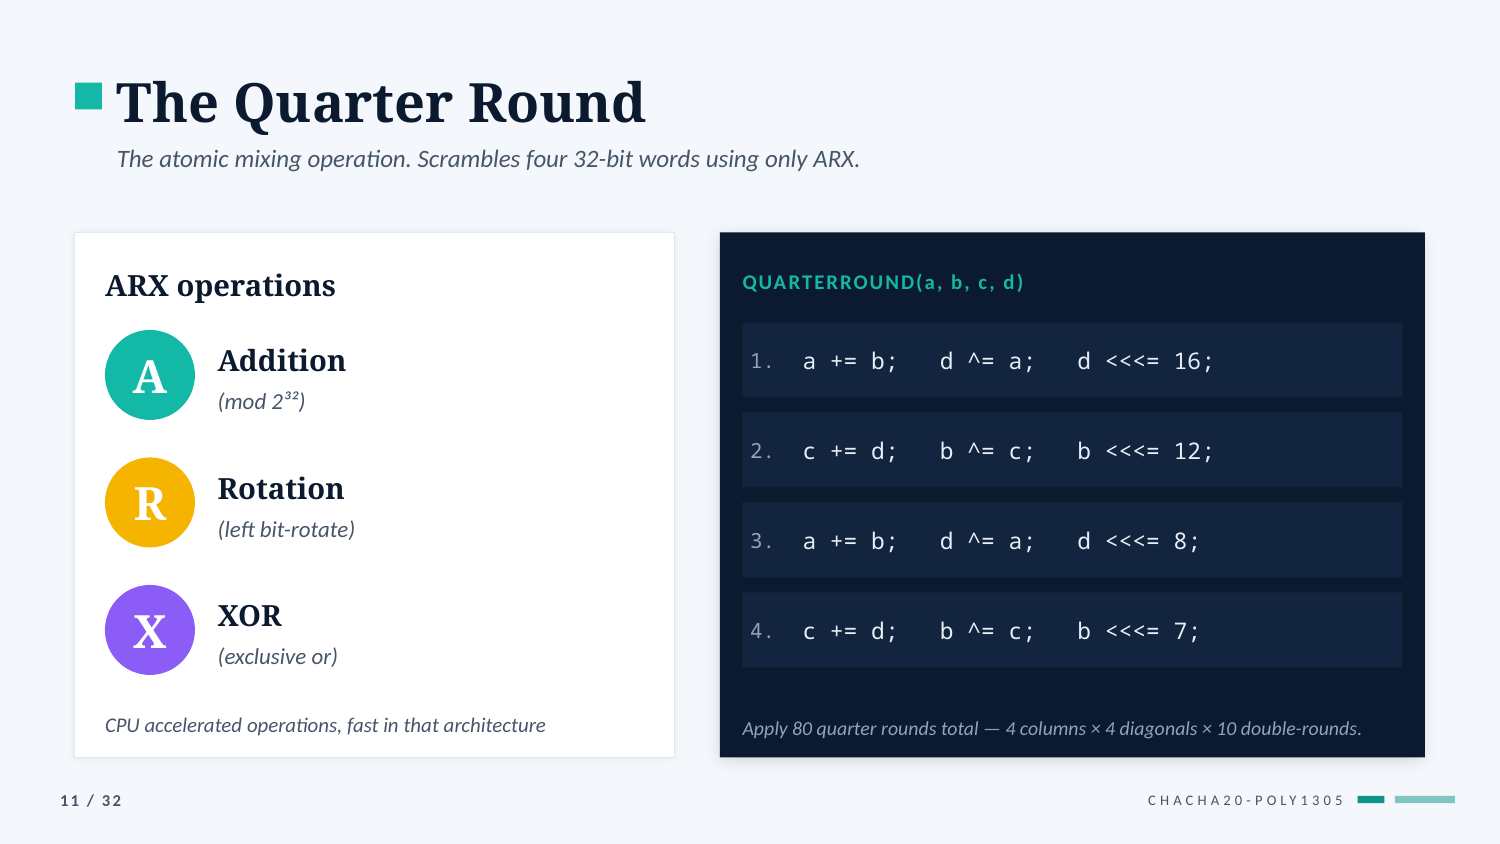

The Quarter Round
The atomic mixing operation. Scrambles four 32-bit words using only ARX.
ARX operations
QUARTERROUND(a, b, c, d)
1.
a += b; d ^= a; d <<<= 16;
A
Addition
(mod 2³²)
2.
c += d; b ^= c; b <<<= 12;
R
Rotation
3.
a += b; d ^= a; d <<<= 8;
(left bit-rotate)
X
XOR
4.
c += d; b ^= c; b <<<= 7;
(exclusive or)
CPU accelerated operations, fast in that architecture
Apply 80 quarter rounds total — 4 columns × 4 diagonals × 10 double-rounds.
11 / 32
CHACHA20-POLY1305